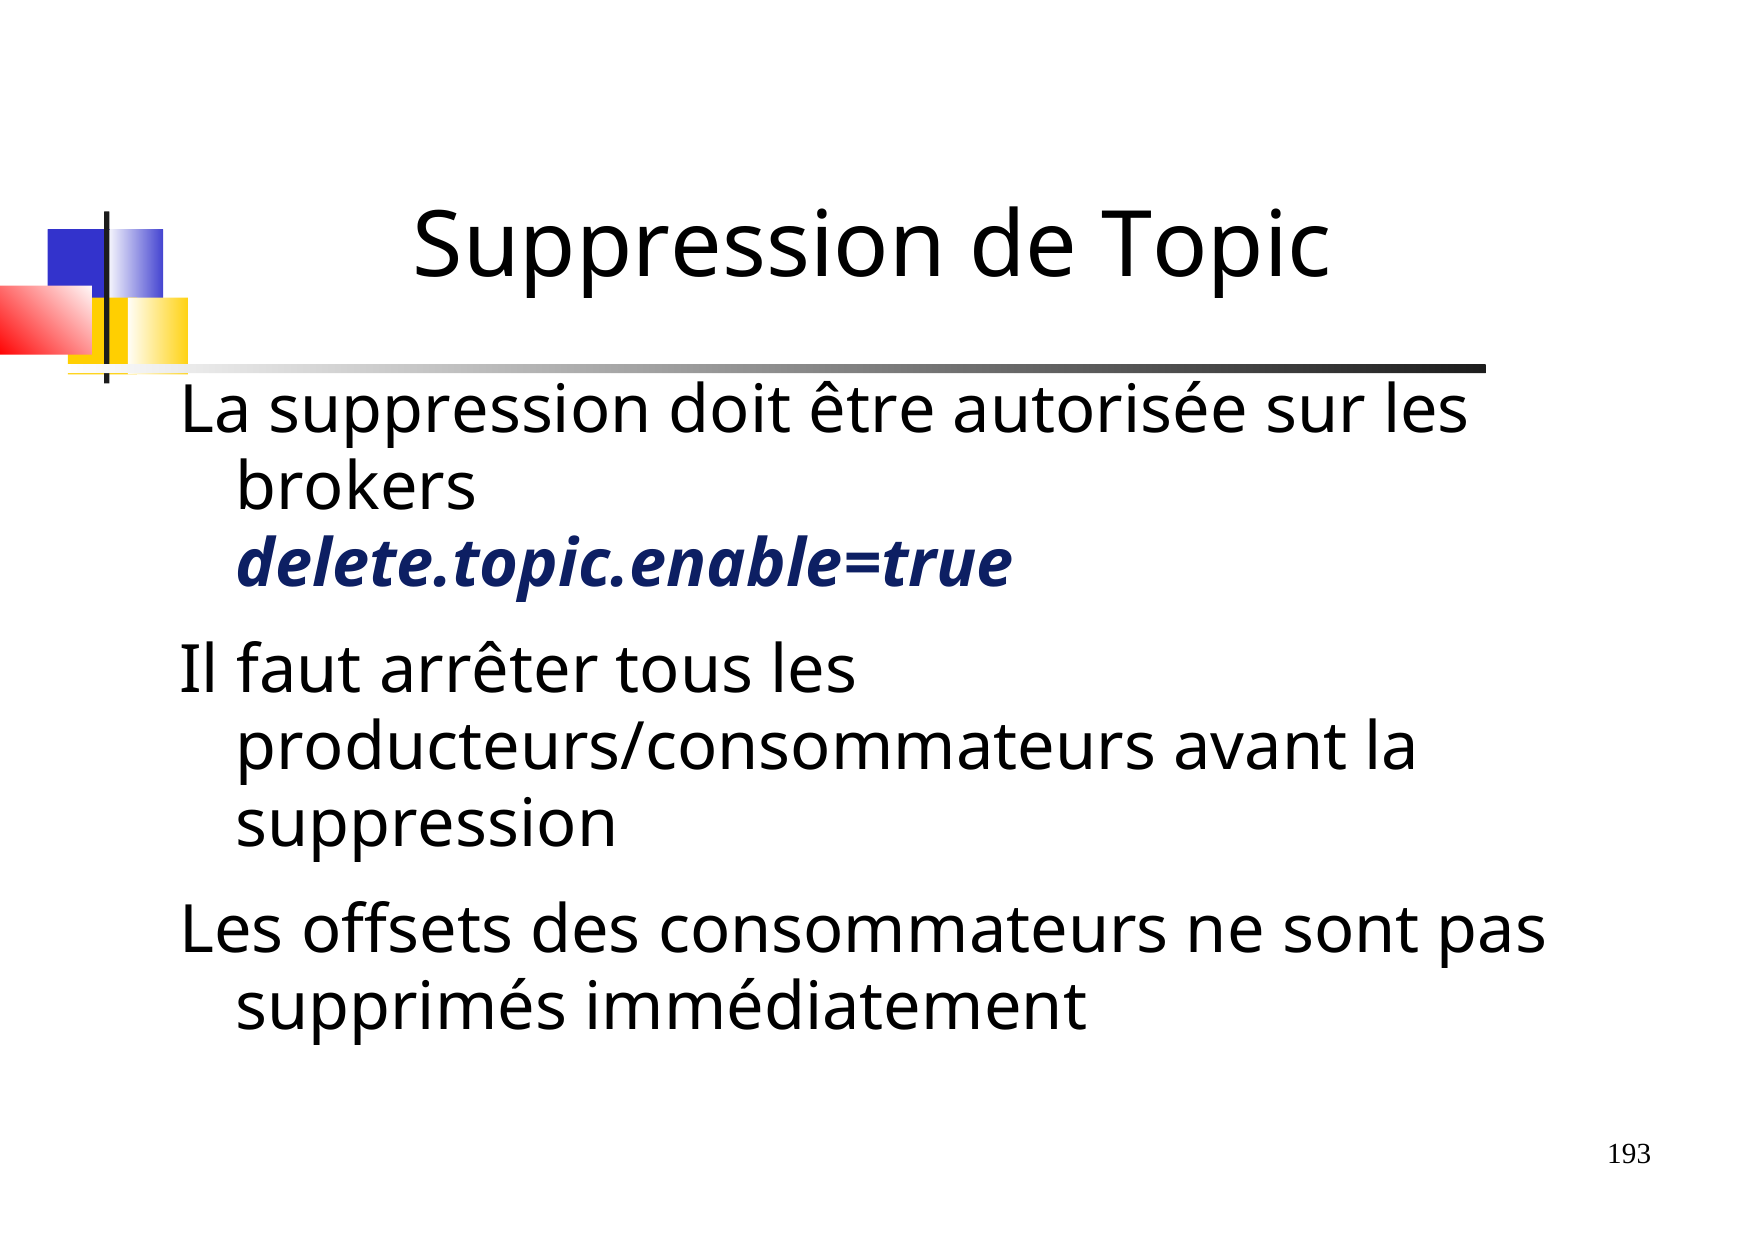

# Suppression de Topic
La suppression doit être autorisée sur les brokers
delete.topic.enable=true
Il faut arrêter tous les producteurs/consommateurs avant la suppression
Les offsets des consommateurs ne sont pas supprimés immédiatement